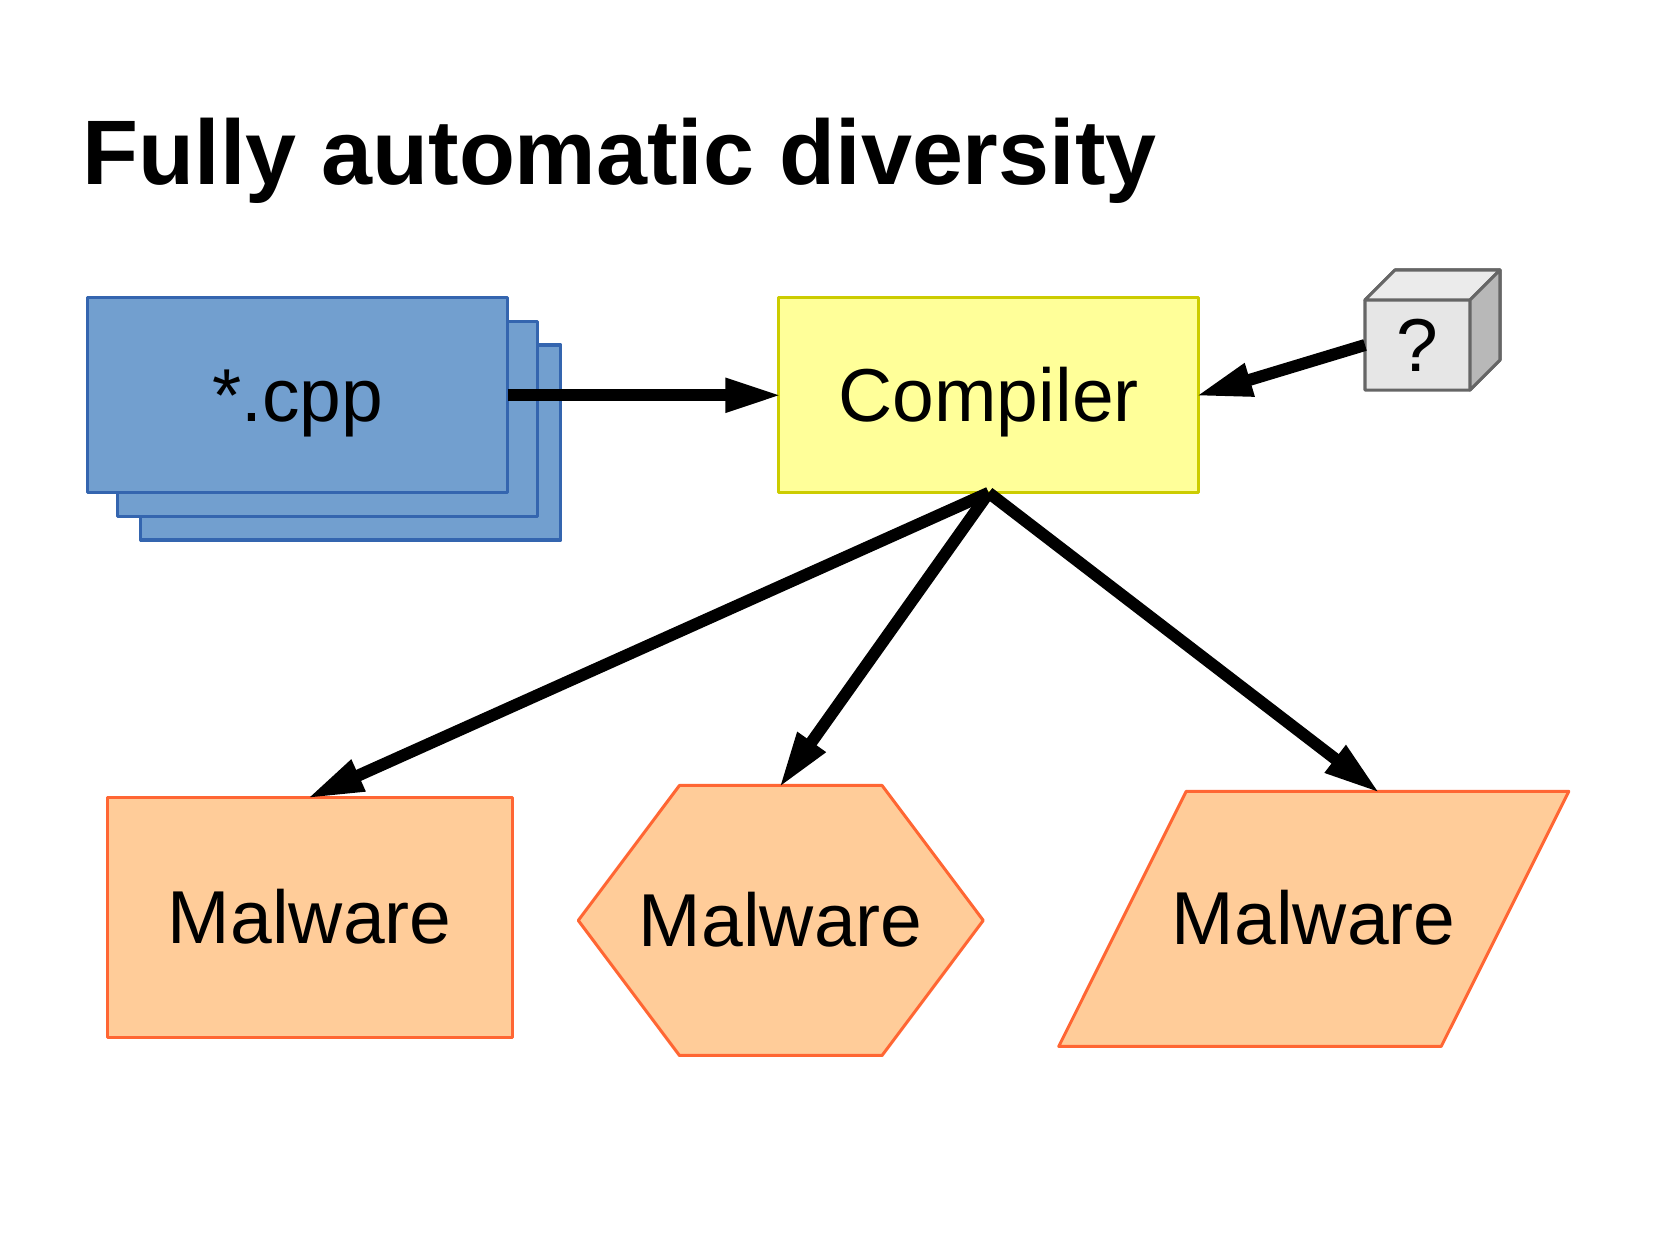

# Fully automatic diversity
?
*.cpp
Compiler
Malware
Malware
Malware